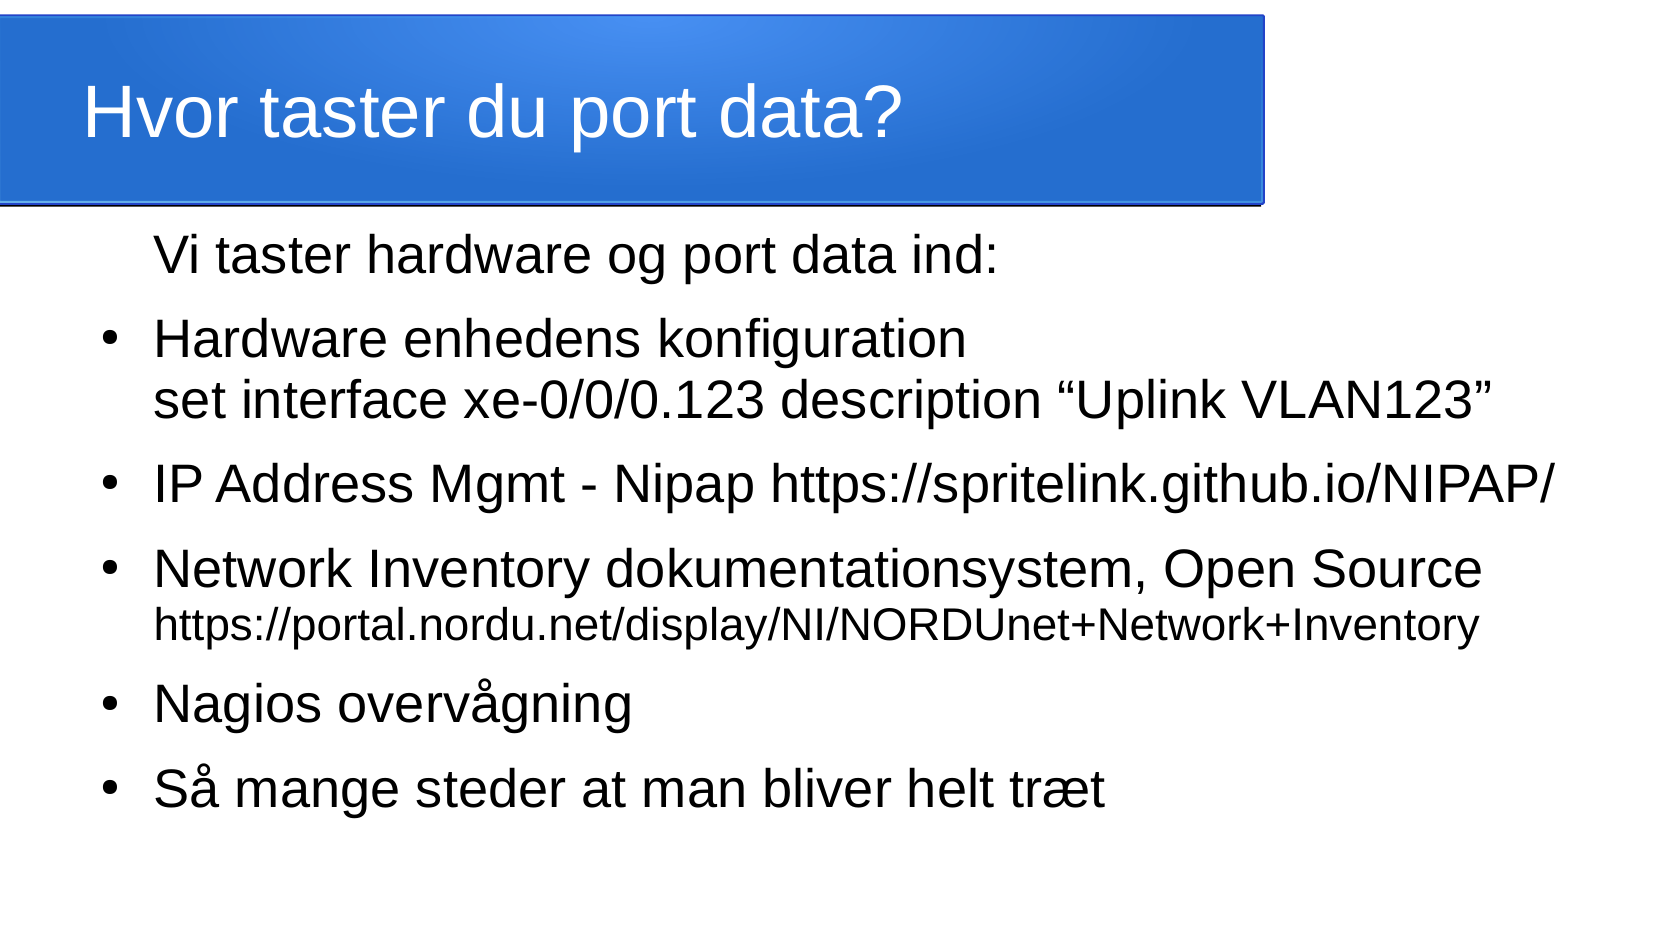

Hvor taster du port data?
# Vi taster hardware og port data ind:
Hardware enhedens konfiguration
set interface xe-0/0/0.123 description “Uplink VLAN123”
IP Address Mgmt - Nipap https://spritelink.github.io/NIPAP/
Network Inventory dokumentationsystem, Open Source
https://portal.nordu.net/display/NI/NORDUnet+Network+Inventory
Nagios overvågning
Så mange steder at man bliver helt træt